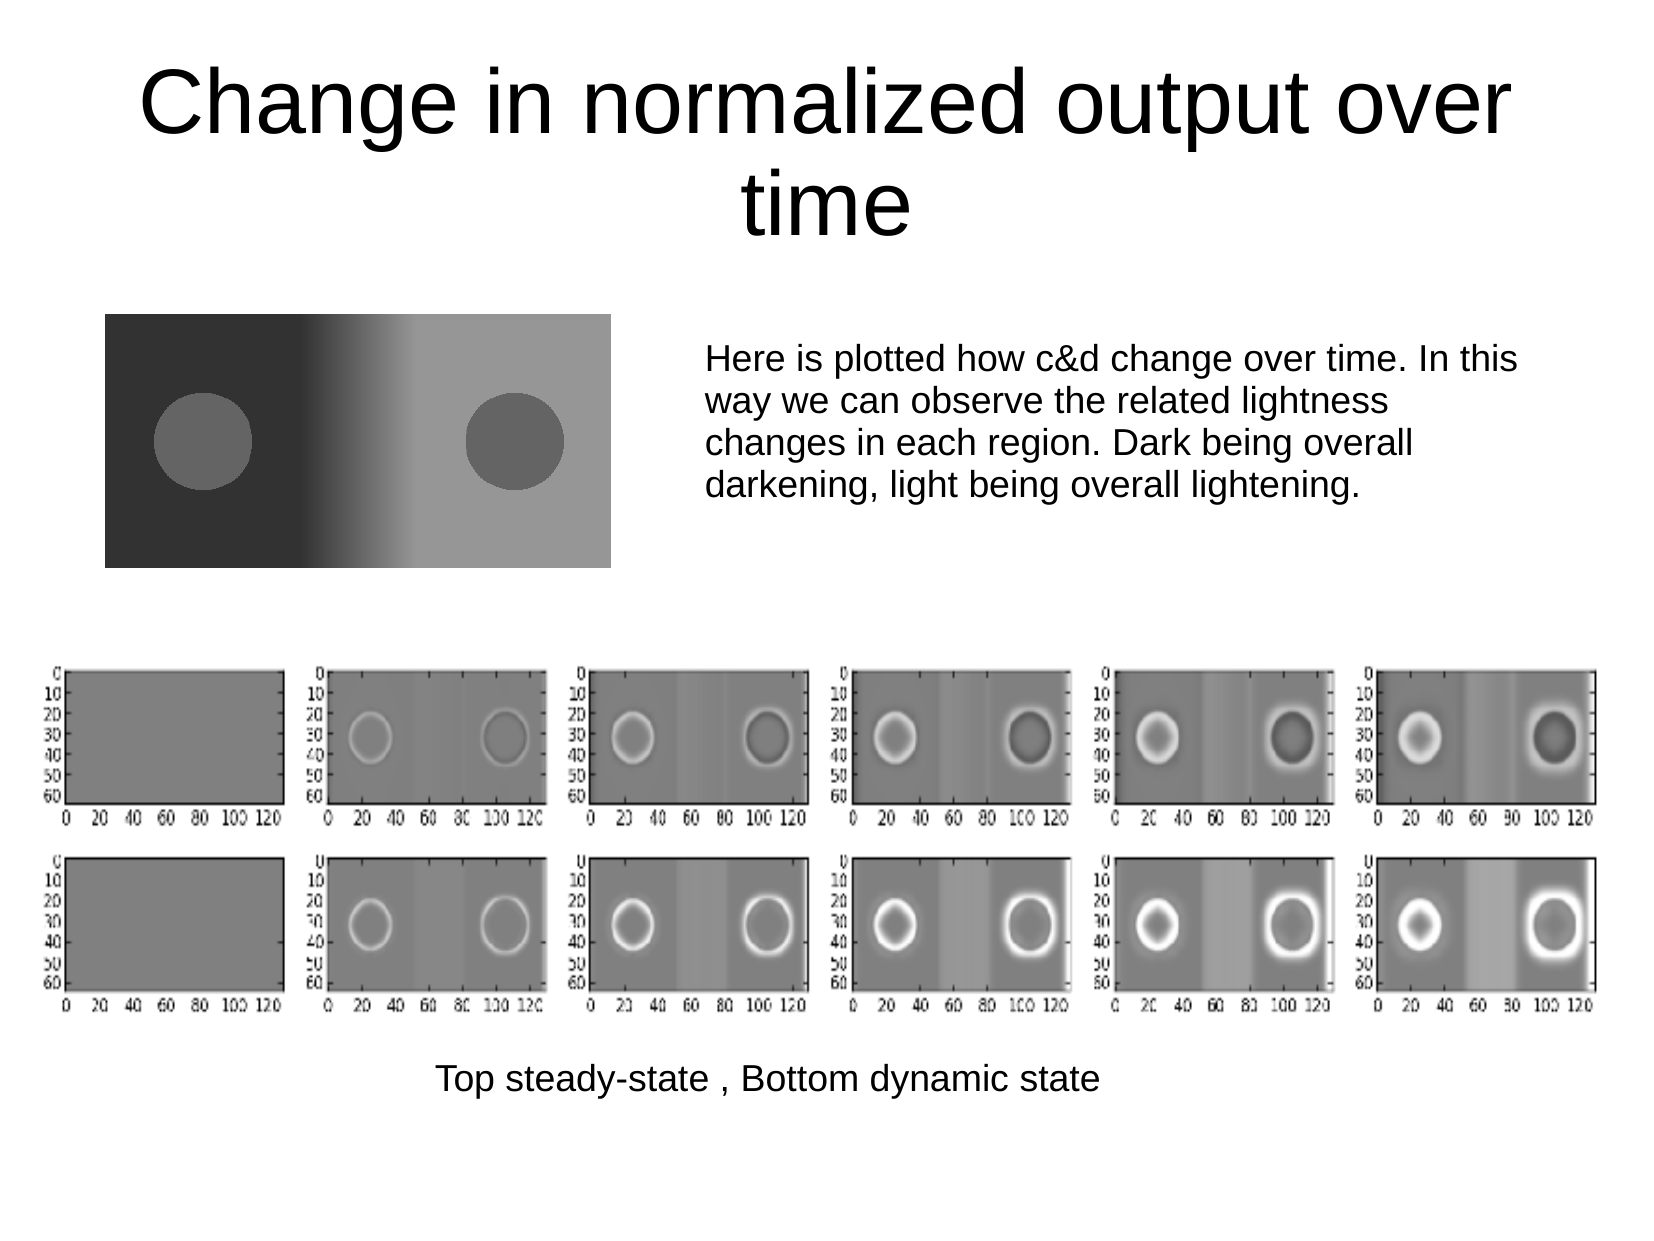

# Change in normalized output over time
Here is plotted how c&d change over time. In this way we can observe the related lightness changes in each region. Dark being overall darkening, light being overall lightening.
Top steady-state , Bottom dynamic state